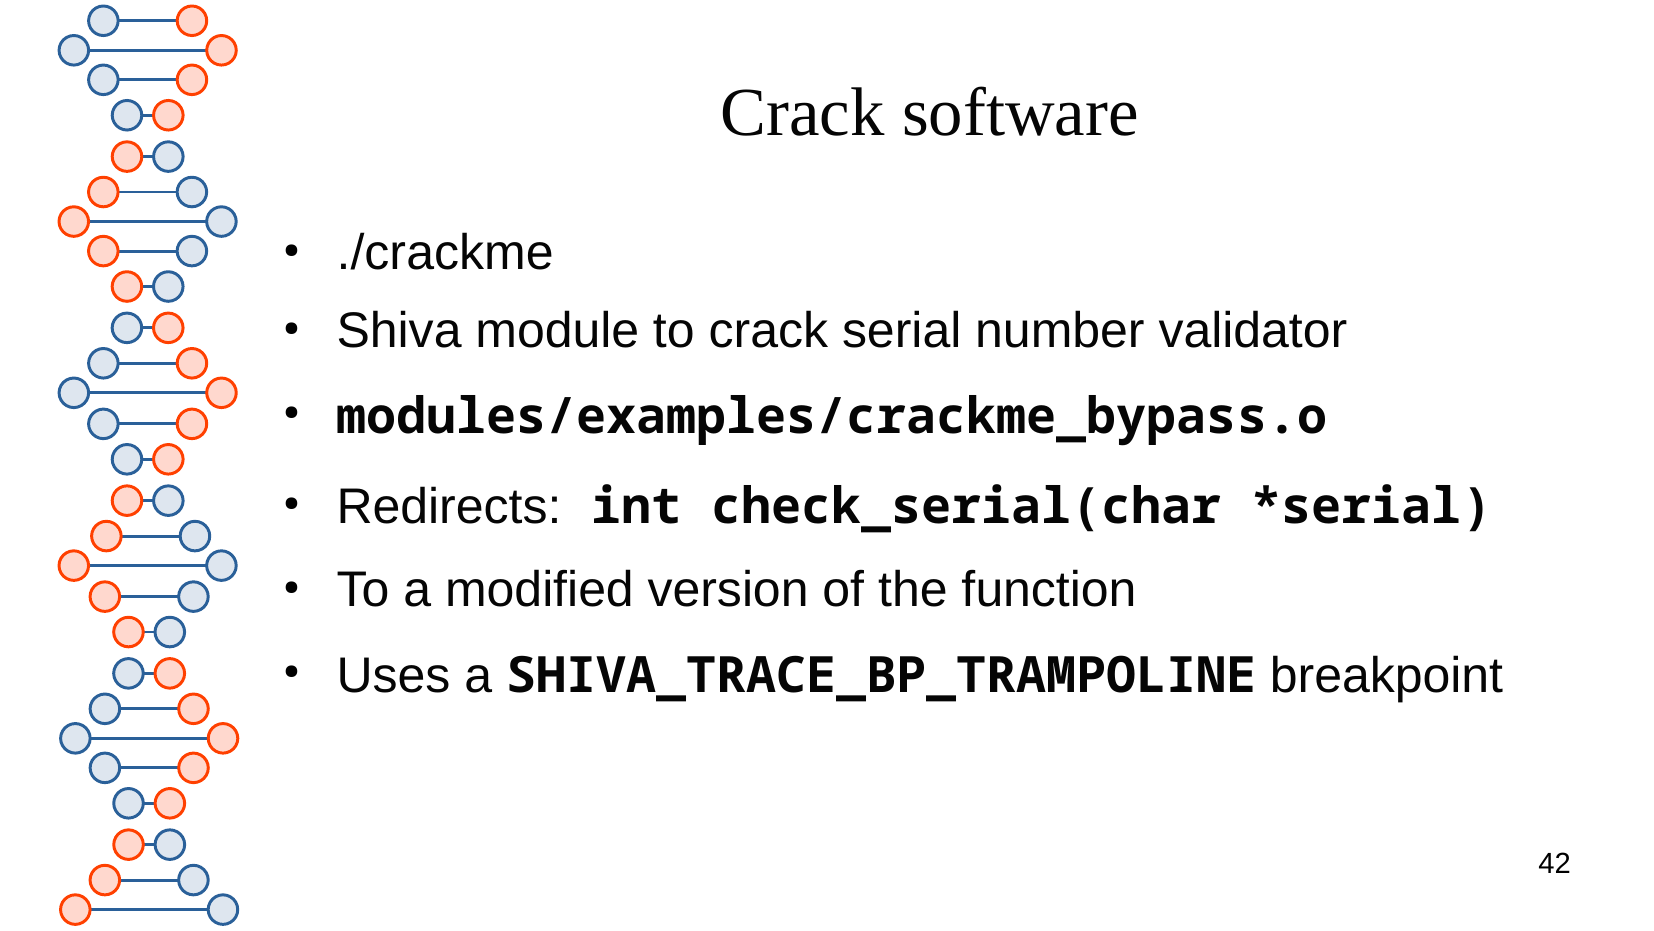

# Crack software
./crackme
Shiva module to crack serial number validator
modules/examples/crackme_bypass.o
Redirects: int check_serial(char *serial)
To a modified version of the function
Uses a SHIVA_TRACE_BP_TRAMPOLINE breakpoint
42